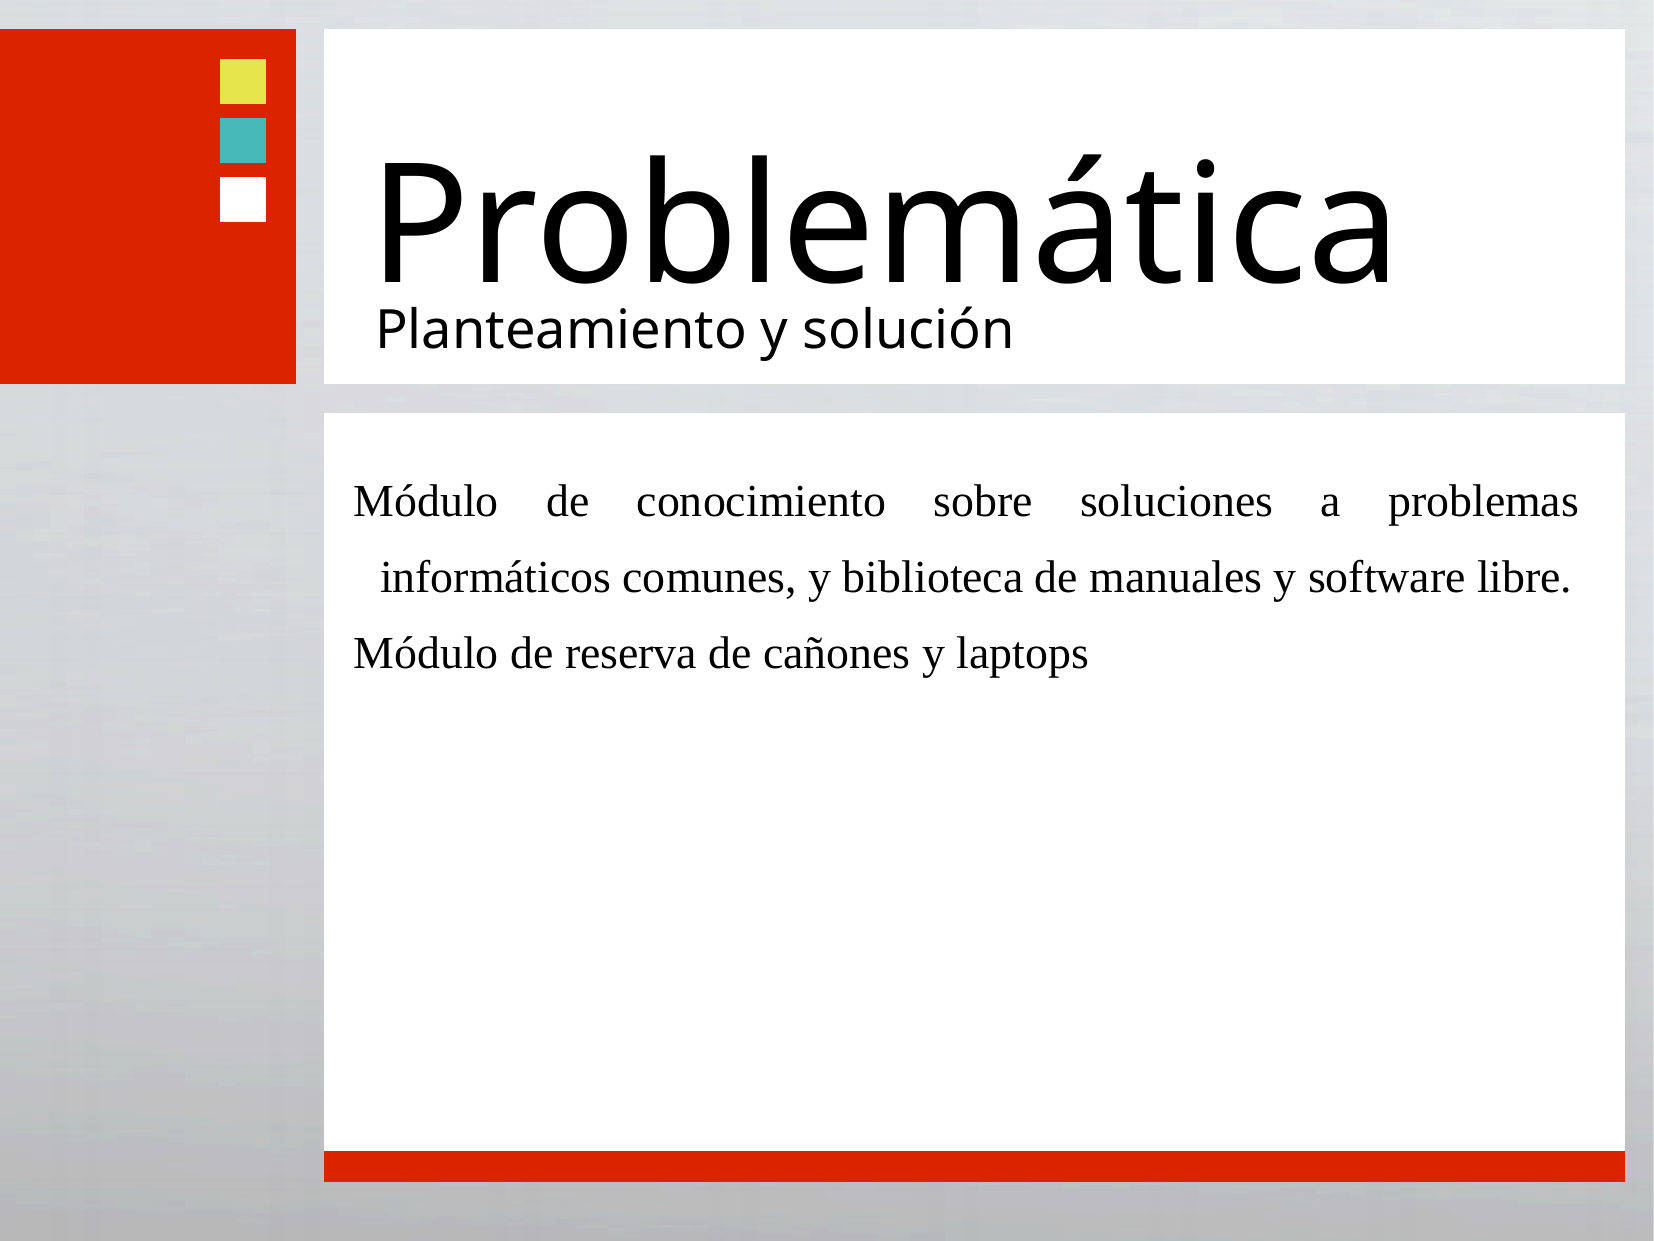

Problemática
Planteamiento y solución
Módulo de conocimiento sobre soluciones a problemas informáticos comunes, y biblioteca de manuales y software libre.
Módulo de reserva de cañones y laptops